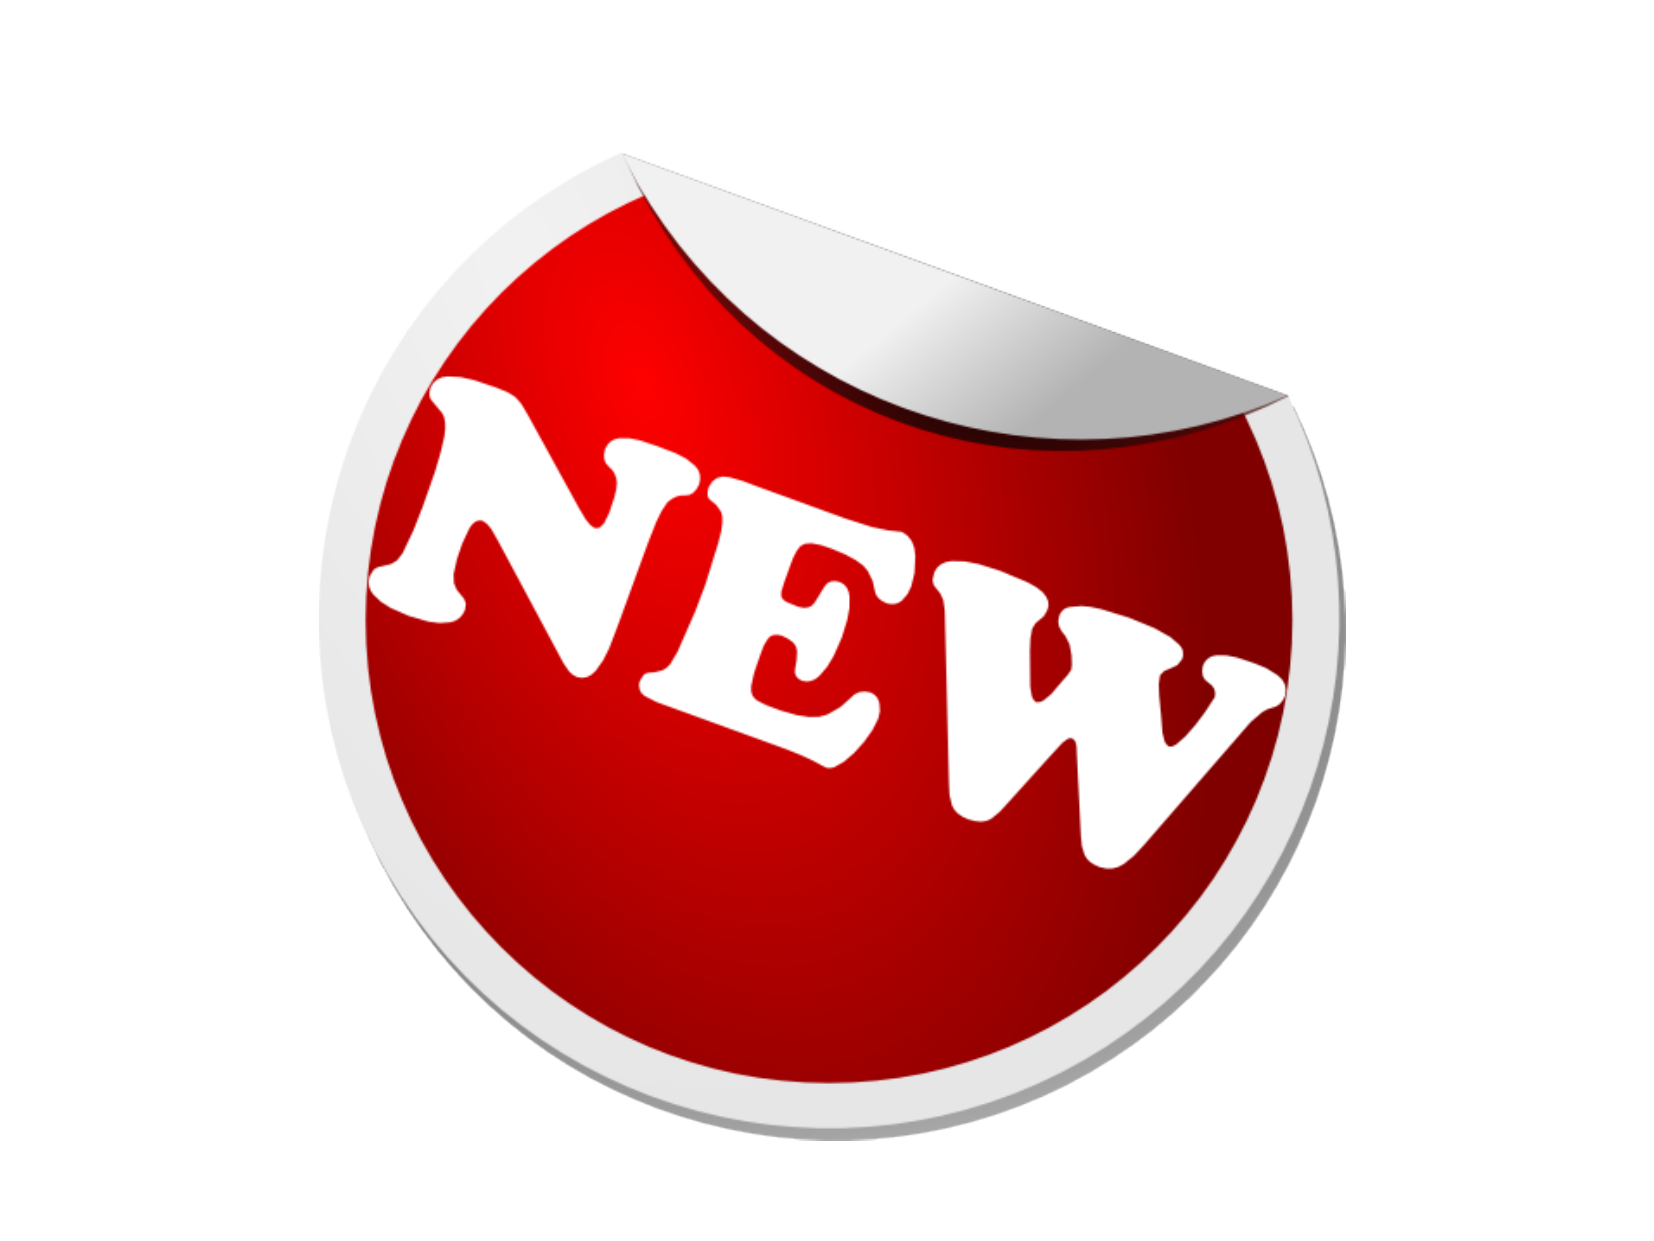

# The new software should control the upgrade process.